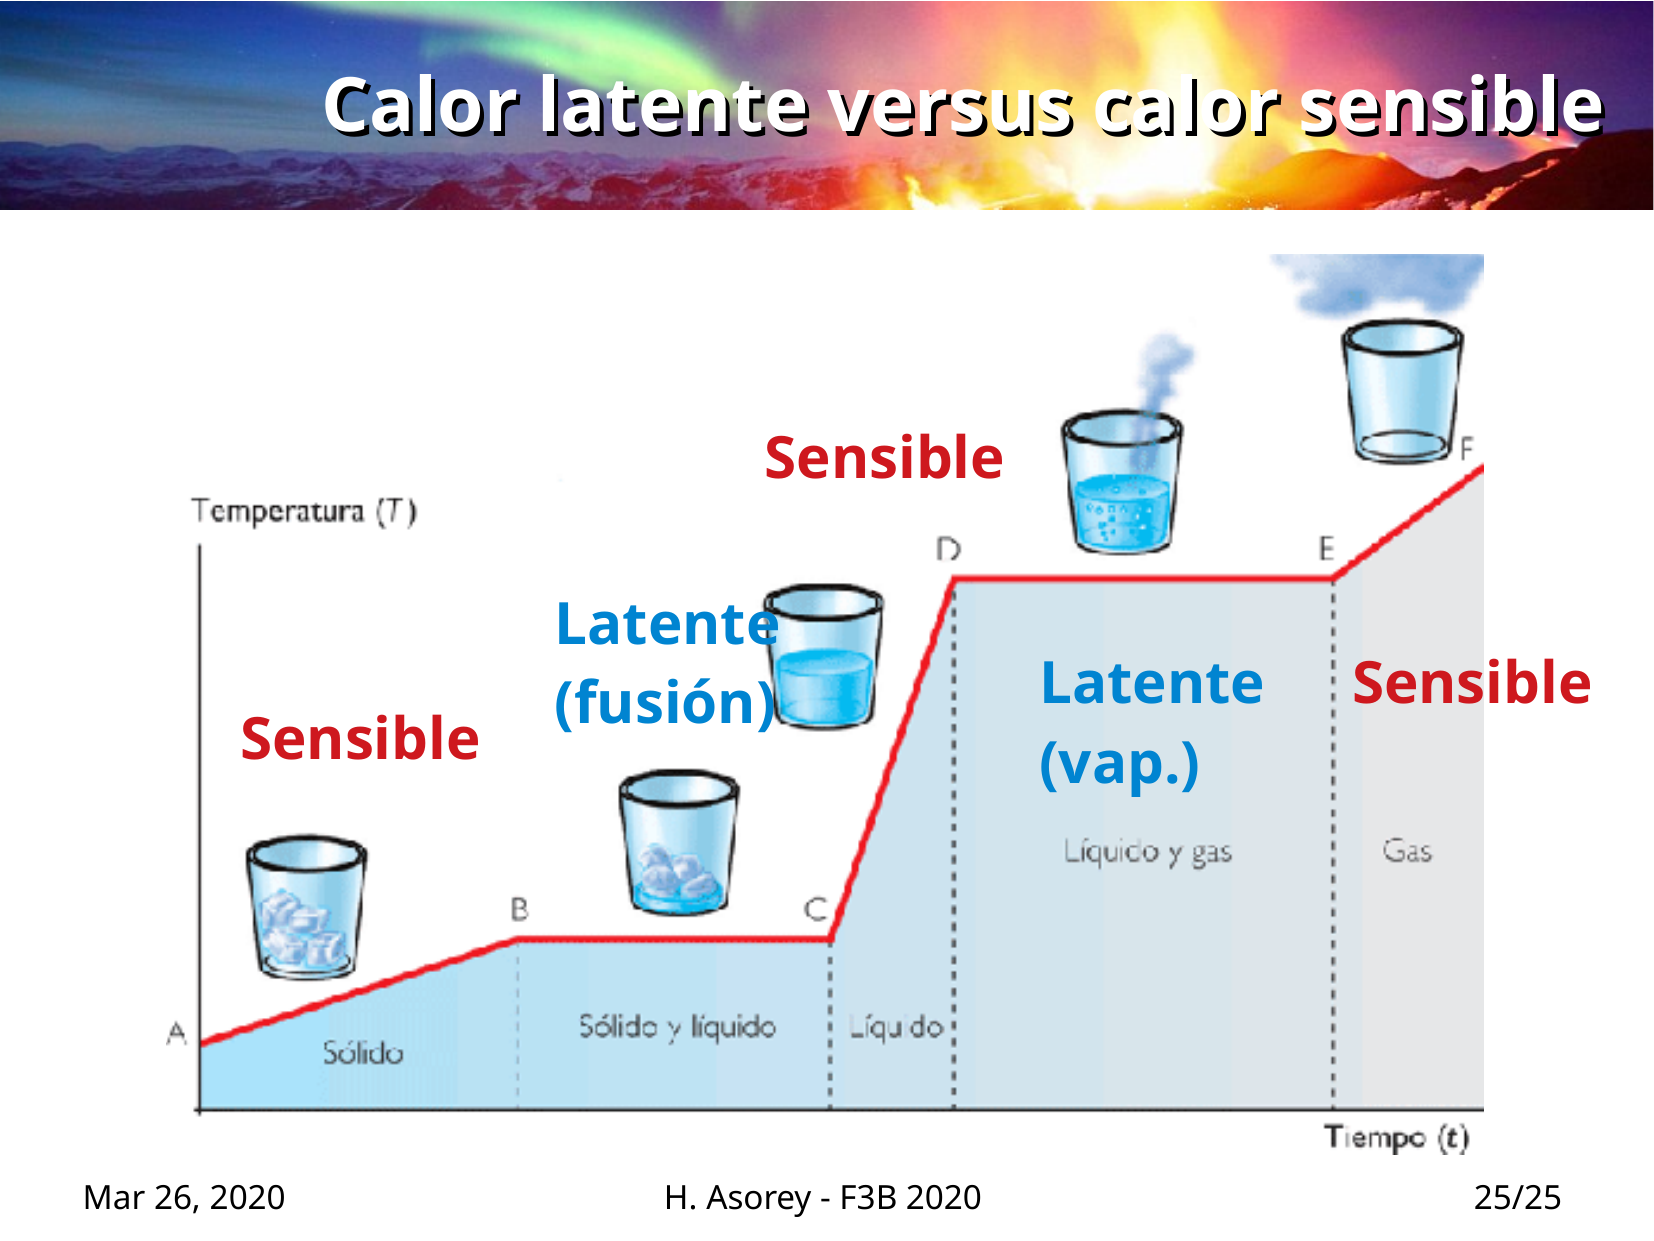

# Calor latente versus calor sensible
Sensible
Latente
(fusión)
Latente
(vap.)
Sensible
Sensible
Mar 26, 2020
H. Asorey - F3B 2020
25